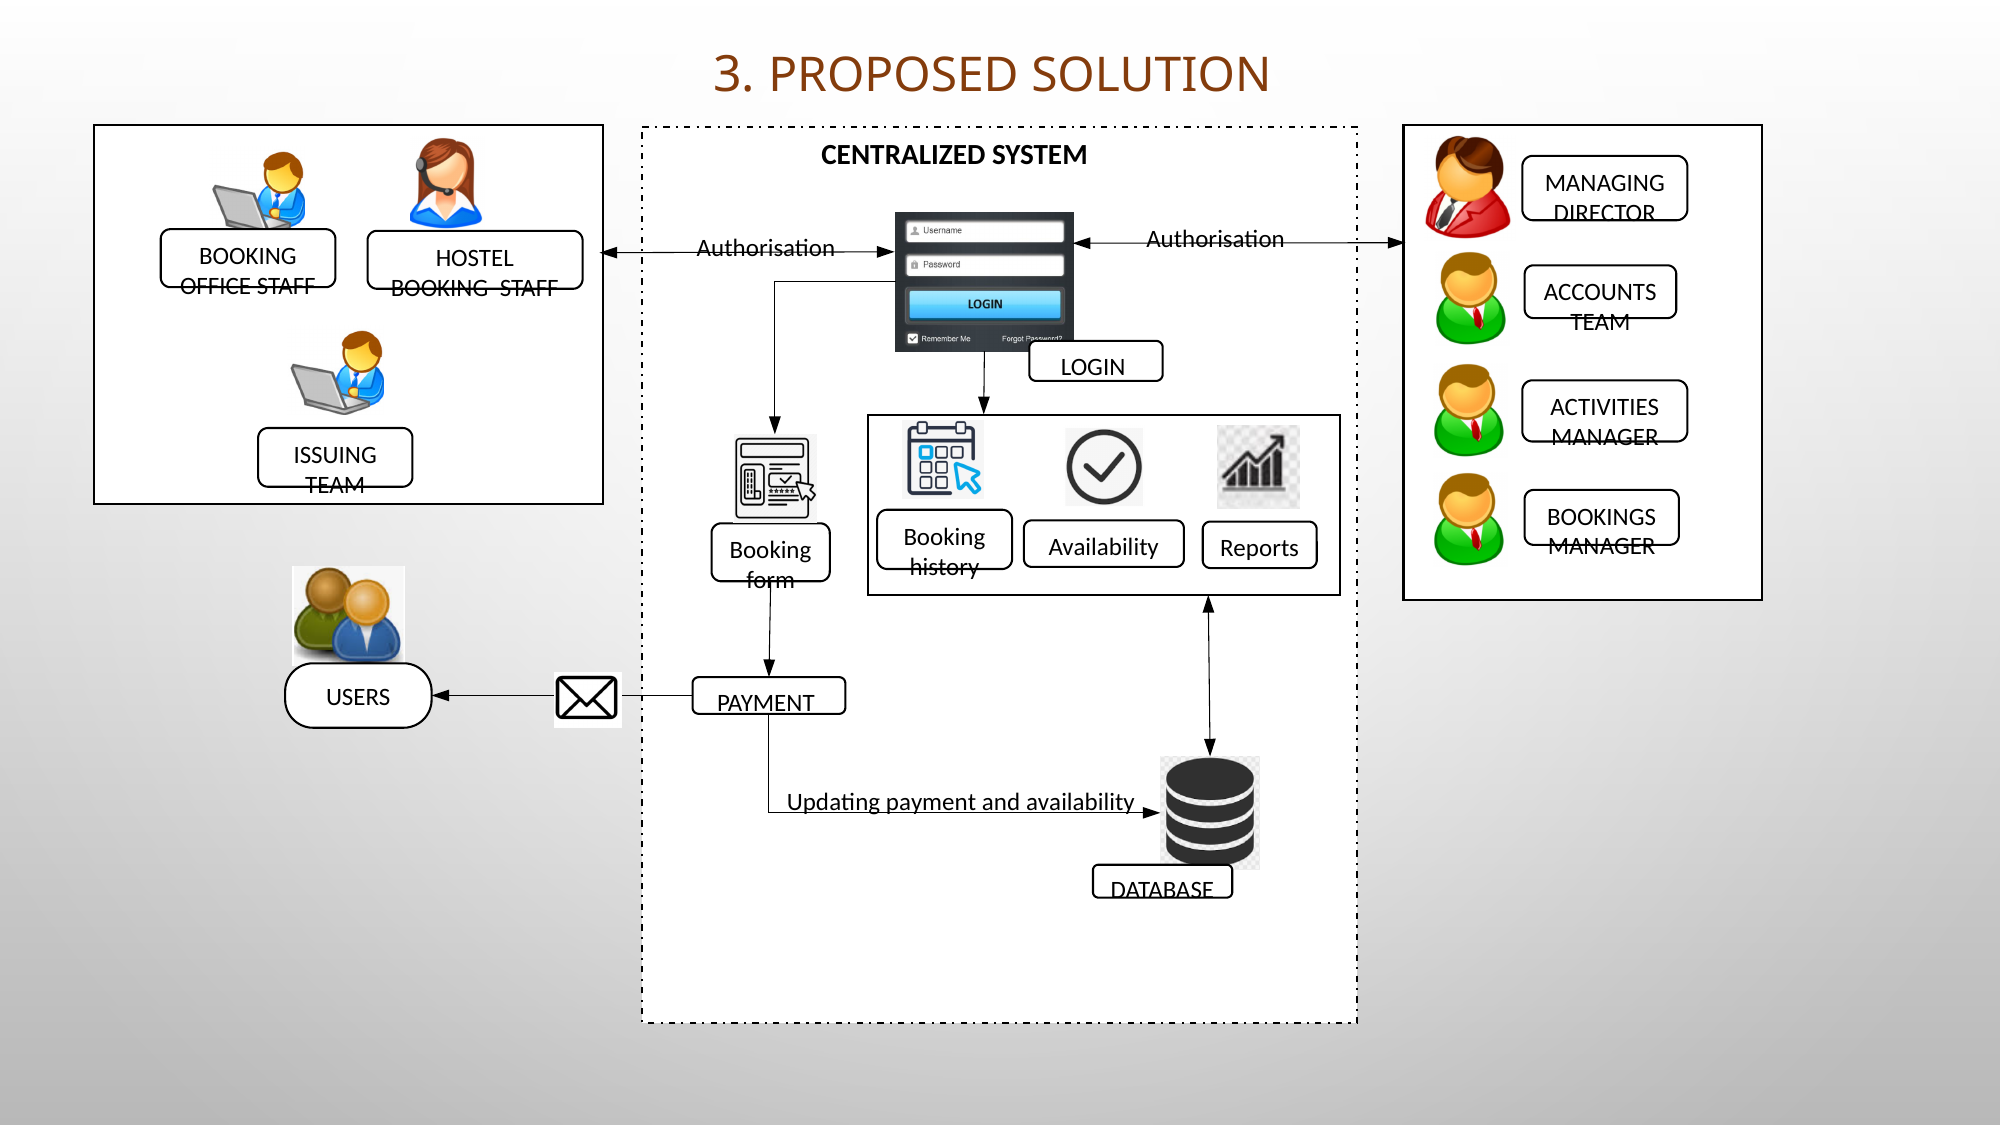

# 3. Proposed solution
CENTRALIZED SYSTEM
MANAGING DIRECTOR
Authorisation
Authorisation
BOOKING OFFICE STAFF
HOSTEL BOOKING STAFF
ACCOUNTS TEAM
LOGIN
ACTIVITIES MANAGER
ISSUING TEAM
BOOKINGS MANAGER
Booking history
Availability
Reports
Booking form
USERS
PAYMENT
Updating payment and availability
DATABASE